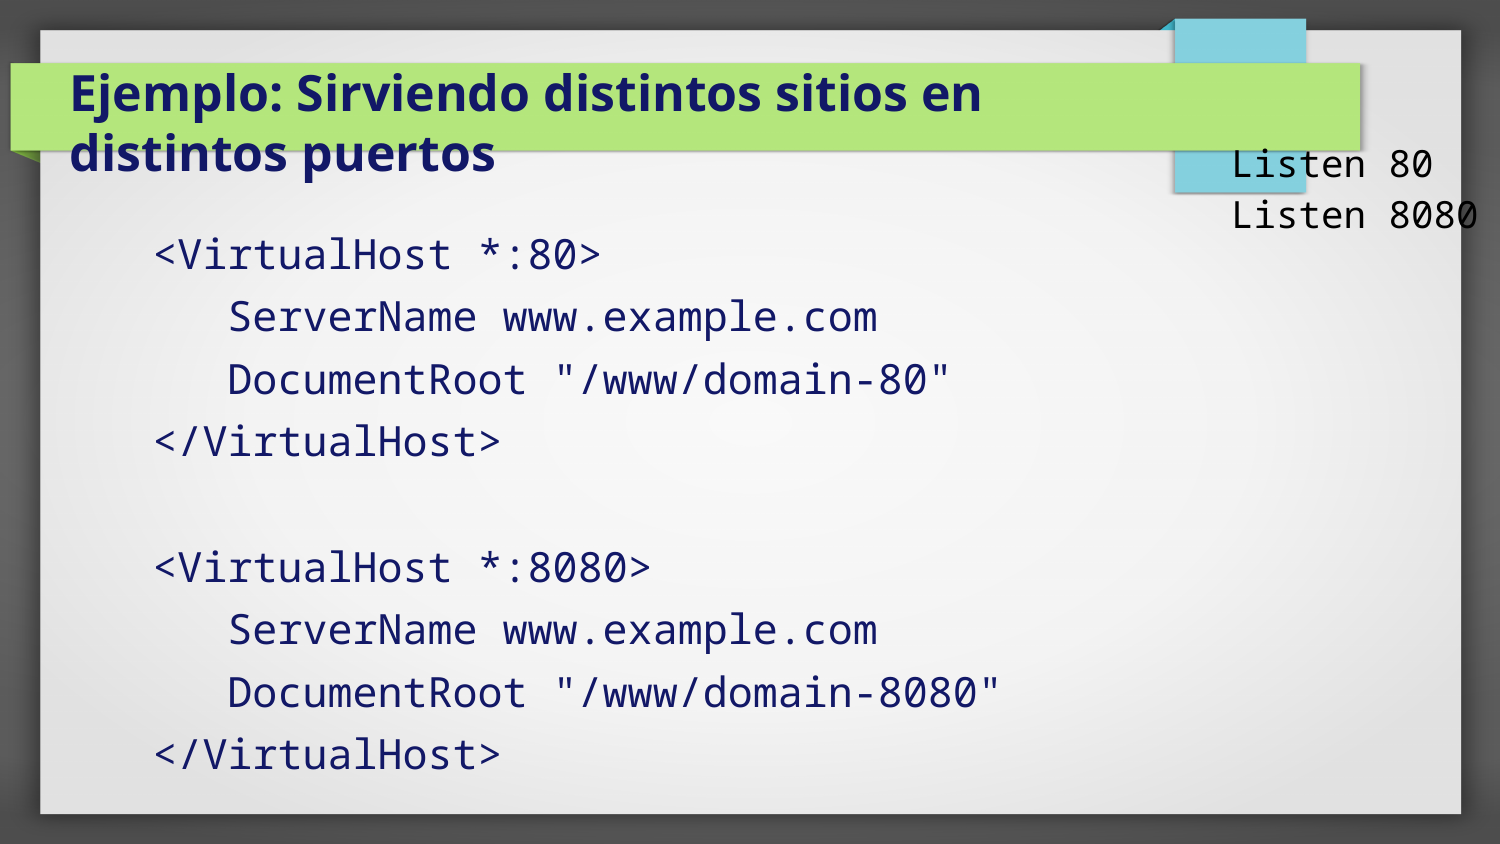

# Ejemplo: Sirviendo distintos sitios en distintos puertos
Listen 80
Listen 8080
<VirtualHost *:80>
 ServerName www.example.com
 DocumentRoot "/www/domain-80"
</VirtualHost>
<VirtualHost *:8080>
 ServerName www.example.com
 DocumentRoot "/www/domain-8080"
</VirtualHost>